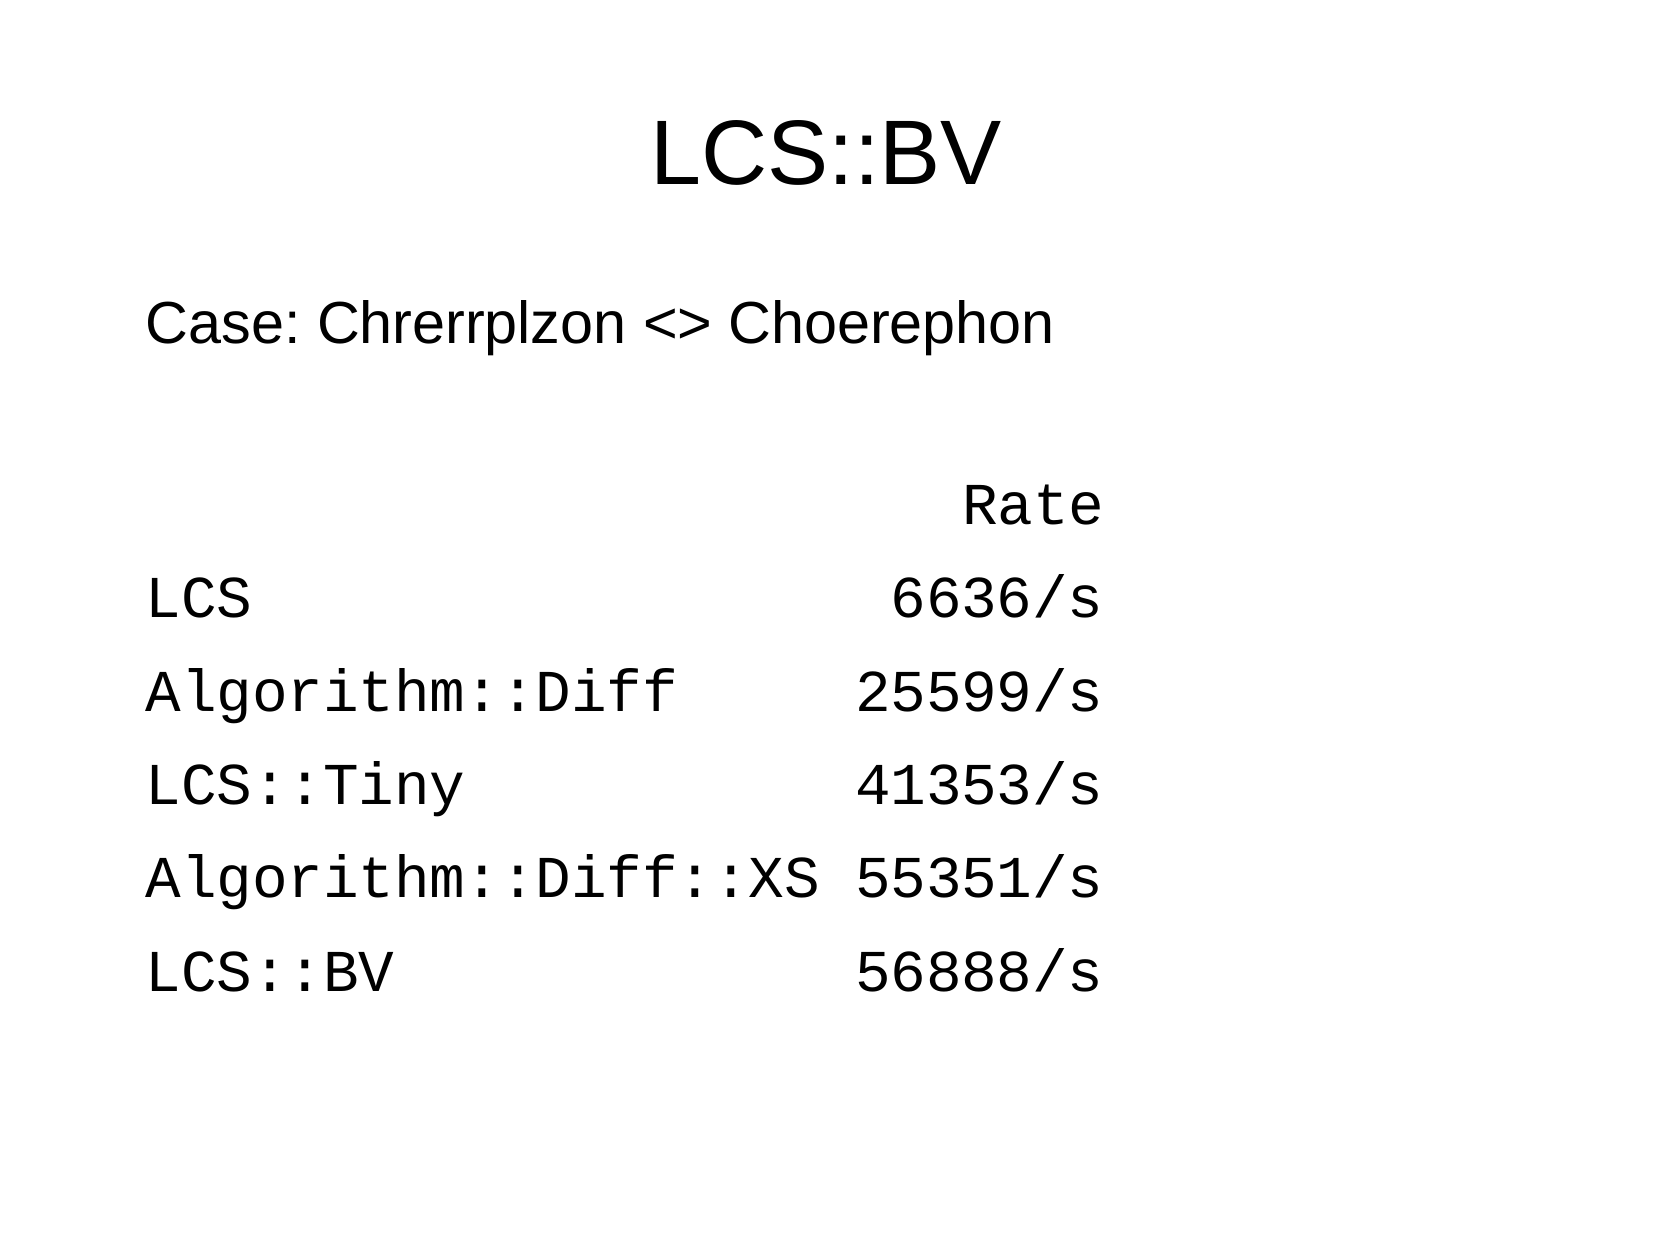

# LCS::BV
Case: Chrerrplzon <> Choerephon
 Rate
LCS 6636/s
Algorithm::Diff 25599/s
LCS::Tiny 41353/s
Algorithm::Diff::XS 55351/s
LCS::BV 56888/s